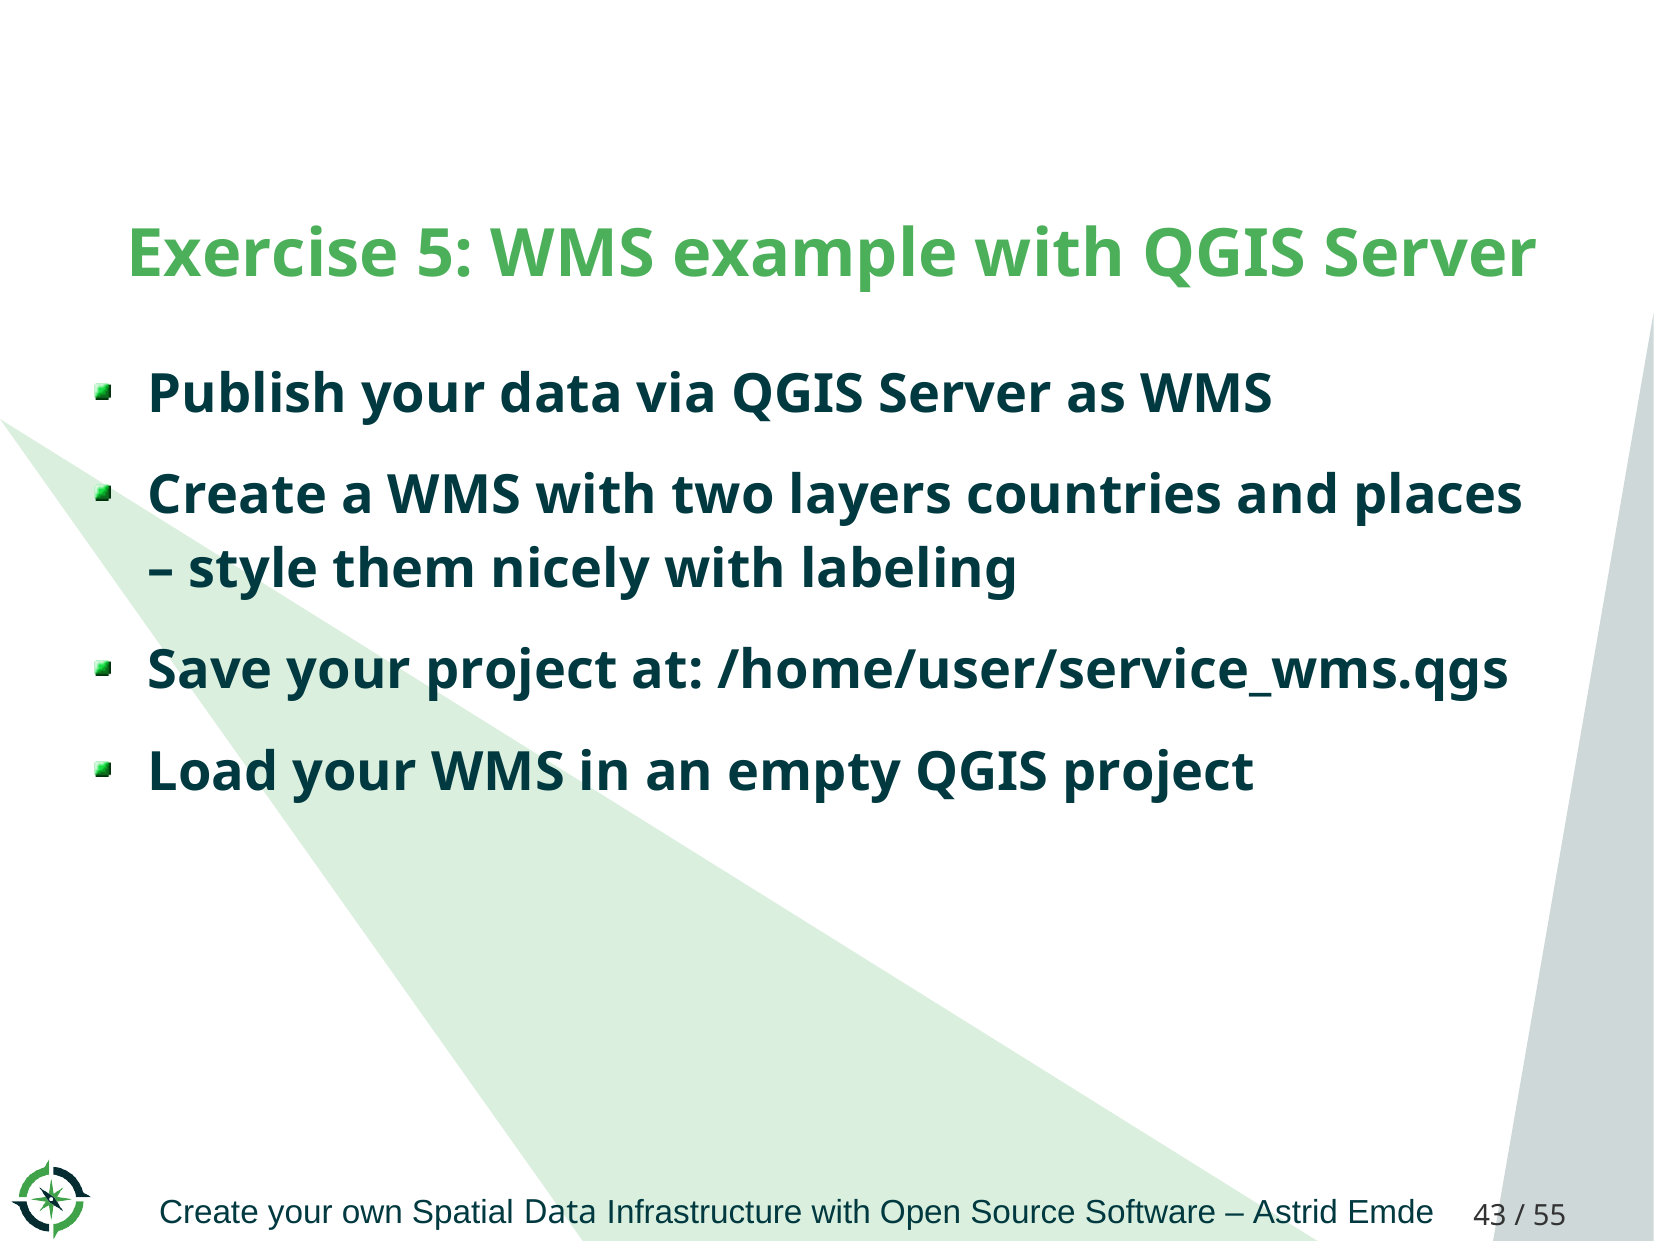

# Exercise 5: WMS example with QGIS Server
Publish your data via QGIS Server as WMS
Create a WMS with two layers countries and places – style them nicely with labeling
Save your project at: /home/user/service_wms.qgs
Load your WMS in an empty QGIS project